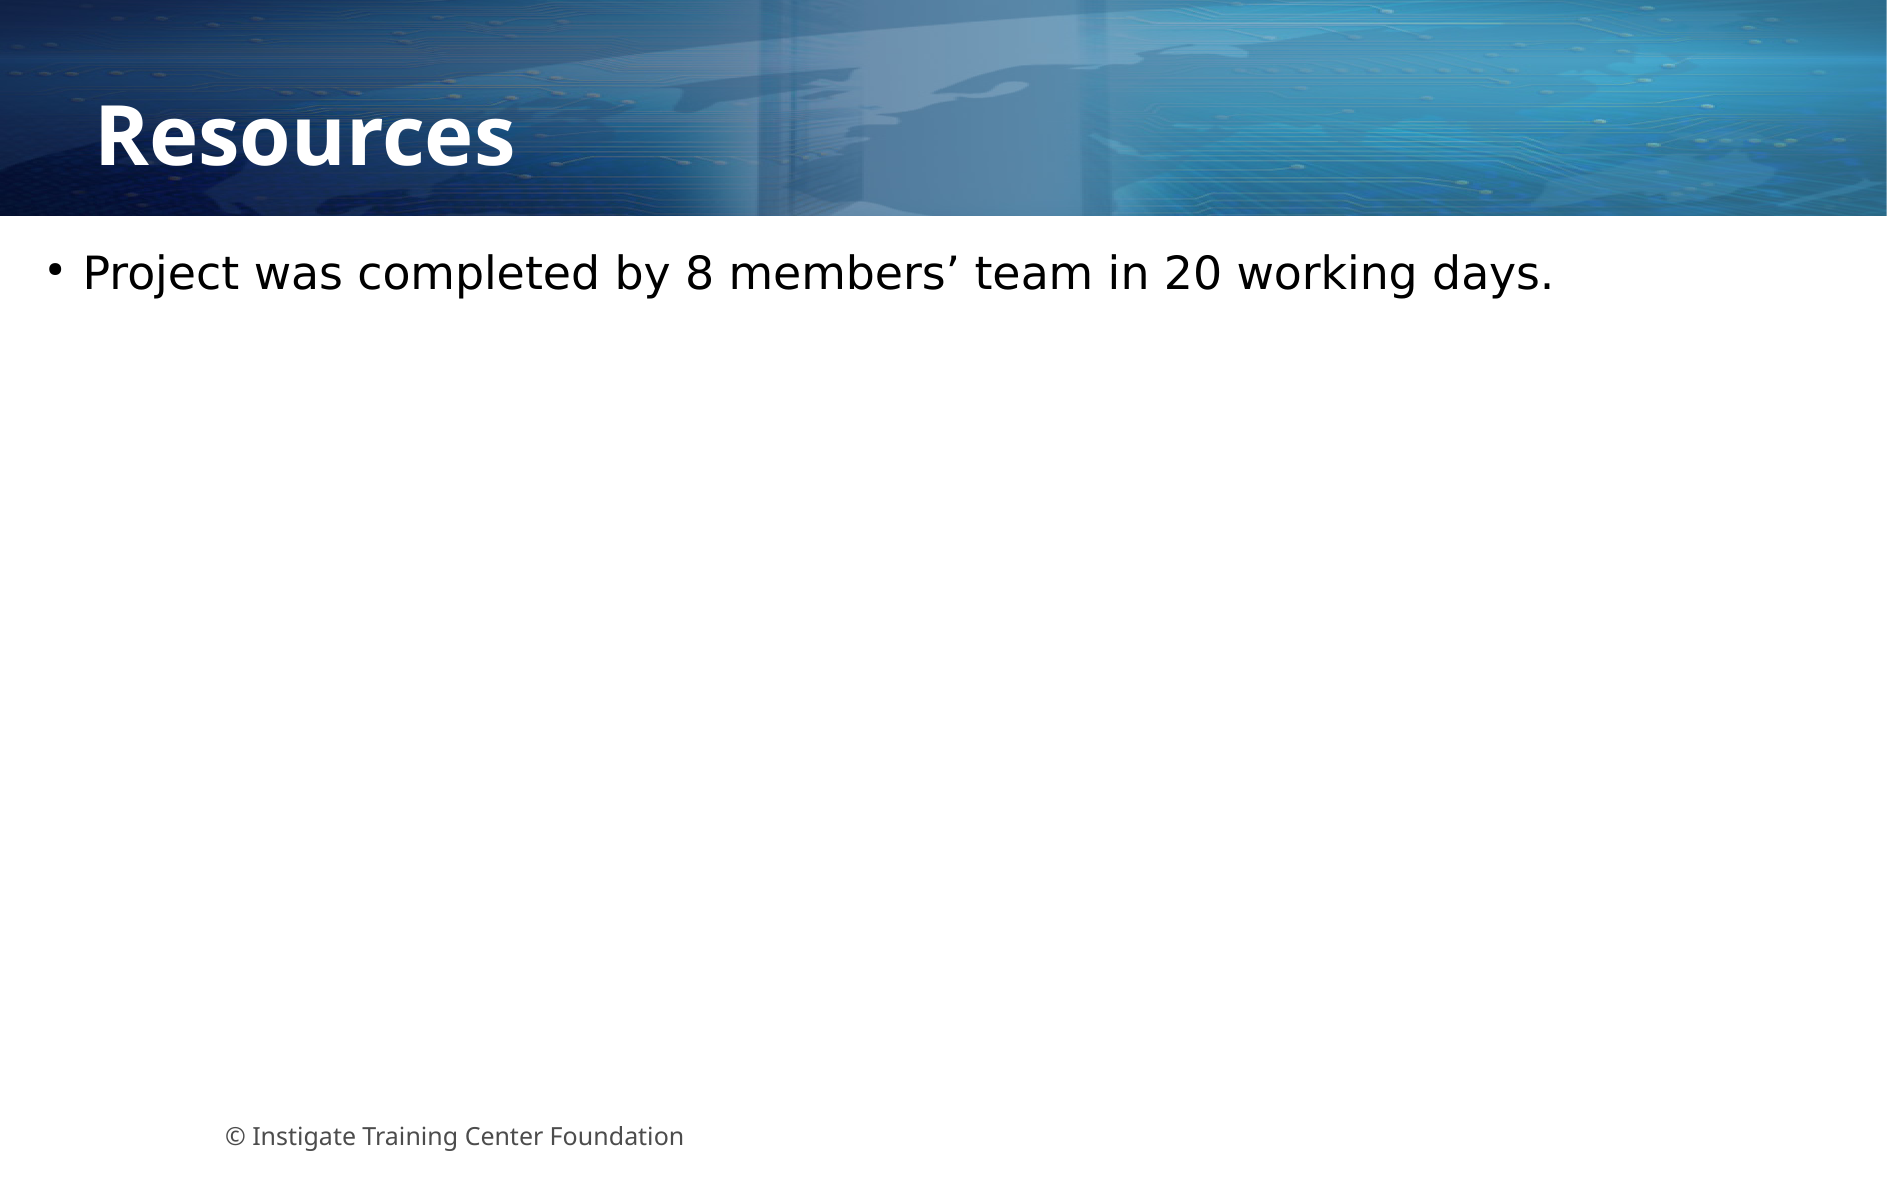

Resources
Project was completed by 8 members’ team in 20 working days.